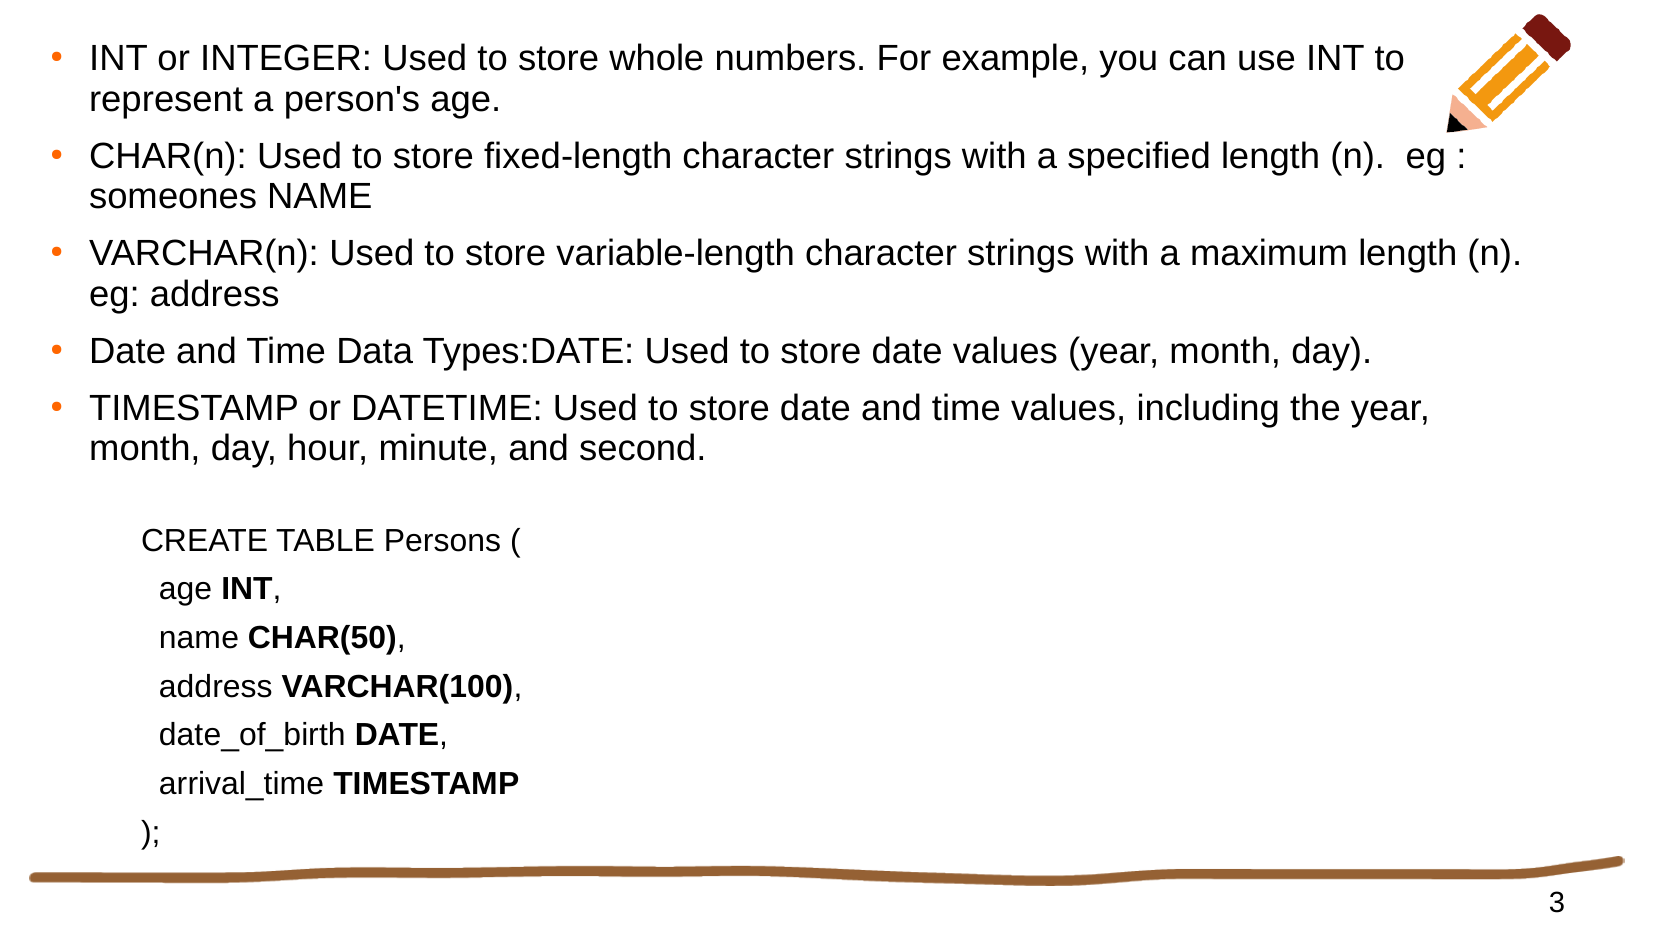

# INT or INTEGER: Used to store whole numbers. For example, you can use INT to represent a person's age.
CHAR(n): Used to store fixed-length character strings with a specified length (n). eg : someones NAME
VARCHAR(n): Used to store variable-length character strings with a maximum length (n). eg: address
Date and Time Data Types:DATE: Used to store date values (year, month, day).
TIMESTAMP or DATETIME: Used to store date and time values, including the year, month, day, hour, minute, and second.
CREATE TABLE Persons (
 age INT,
 name CHAR(50),
 address VARCHAR(100),
 date_of_birth DATE,
 arrival_time TIMESTAMP
);
3